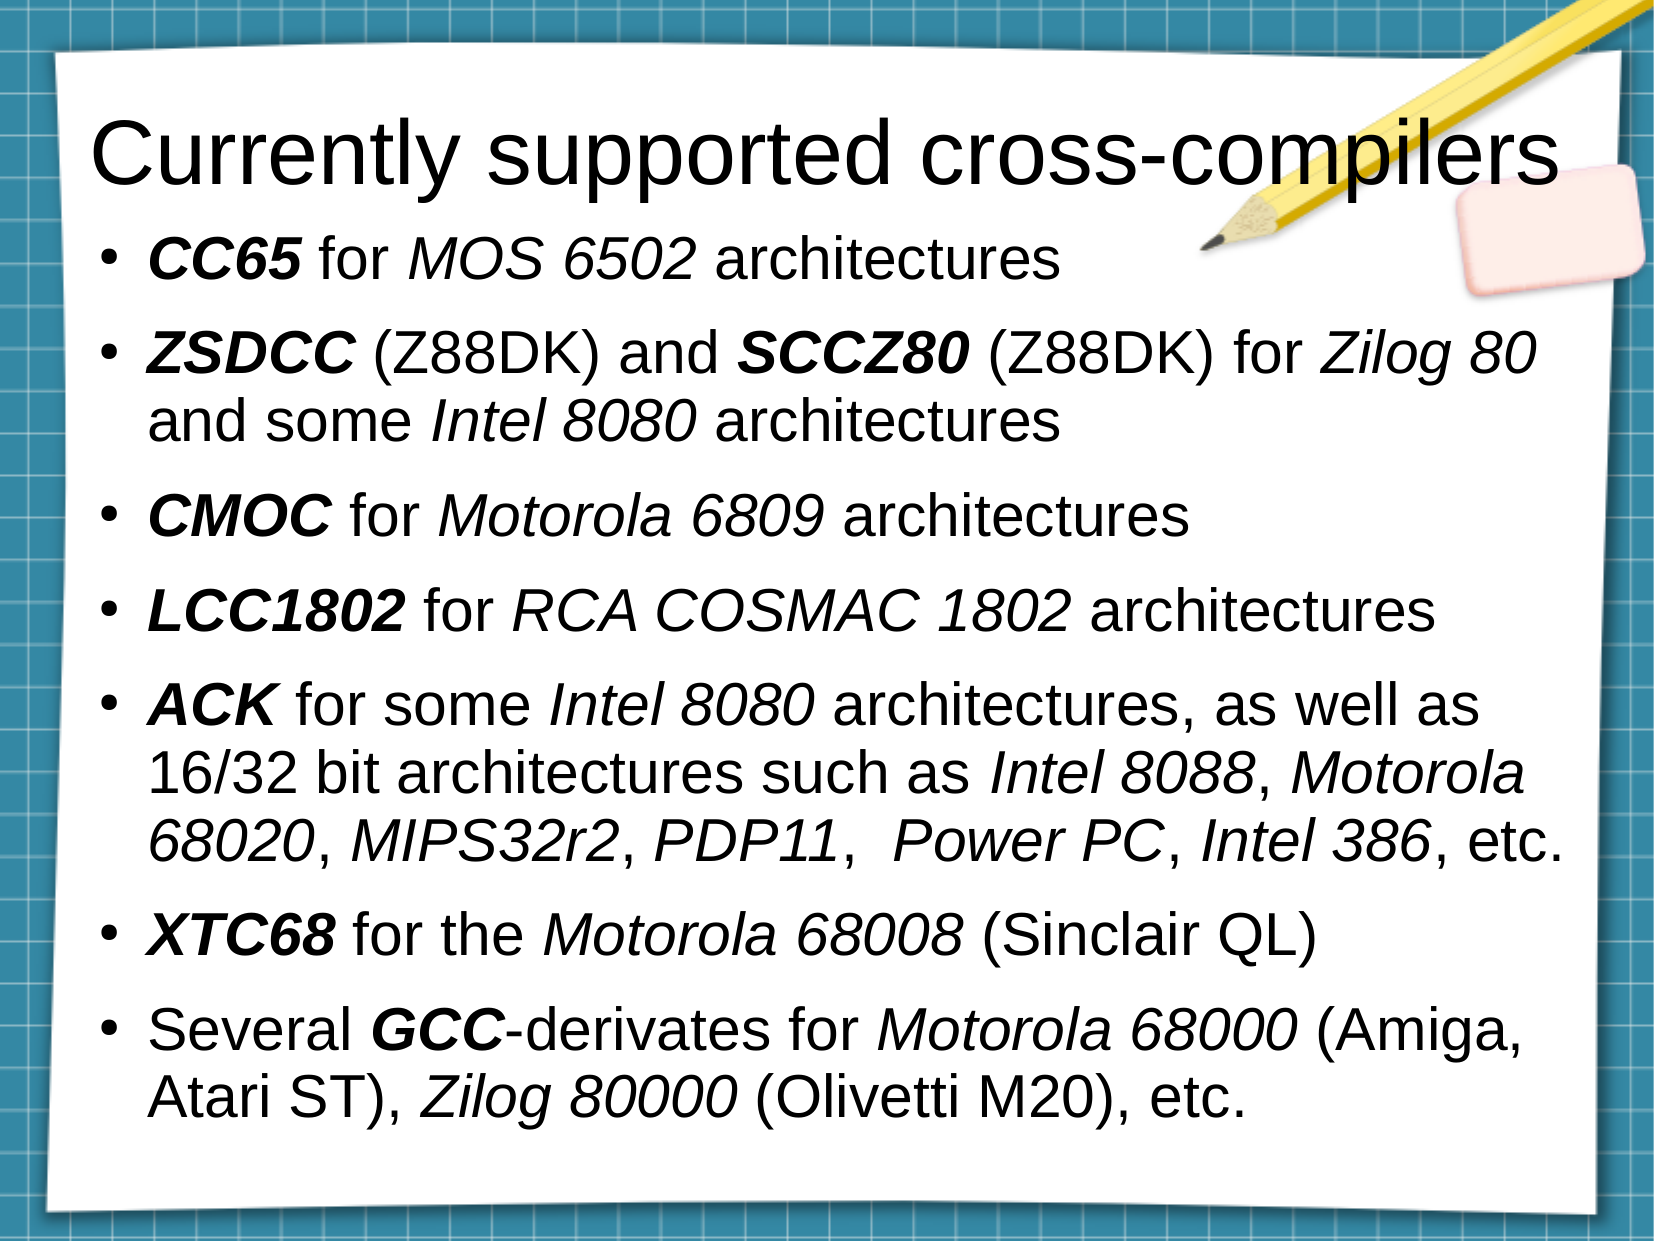

# Currently supported cross-compilers
CC65 for MOS 6502 architectures
ZSDCC (Z88DK) and SCCZ80 (Z88DK) for Zilog 80 and some Intel 8080 architectures
CMOC for Motorola 6809 architectures
LCC1802 for RCA COSMAC 1802 architectures
ACK for some Intel 8080 architectures, as well as 16/32 bit architectures such as Intel 8088, Motorola 68020, MIPS32r2, PDP11, Power PC, Intel 386, etc.
XTC68 for the Motorola 68008 (Sinclair QL)
Several GCC-derivates for Motorola 68000 (Amiga, Atari ST), Zilog 80000 (Olivetti M20), etc.